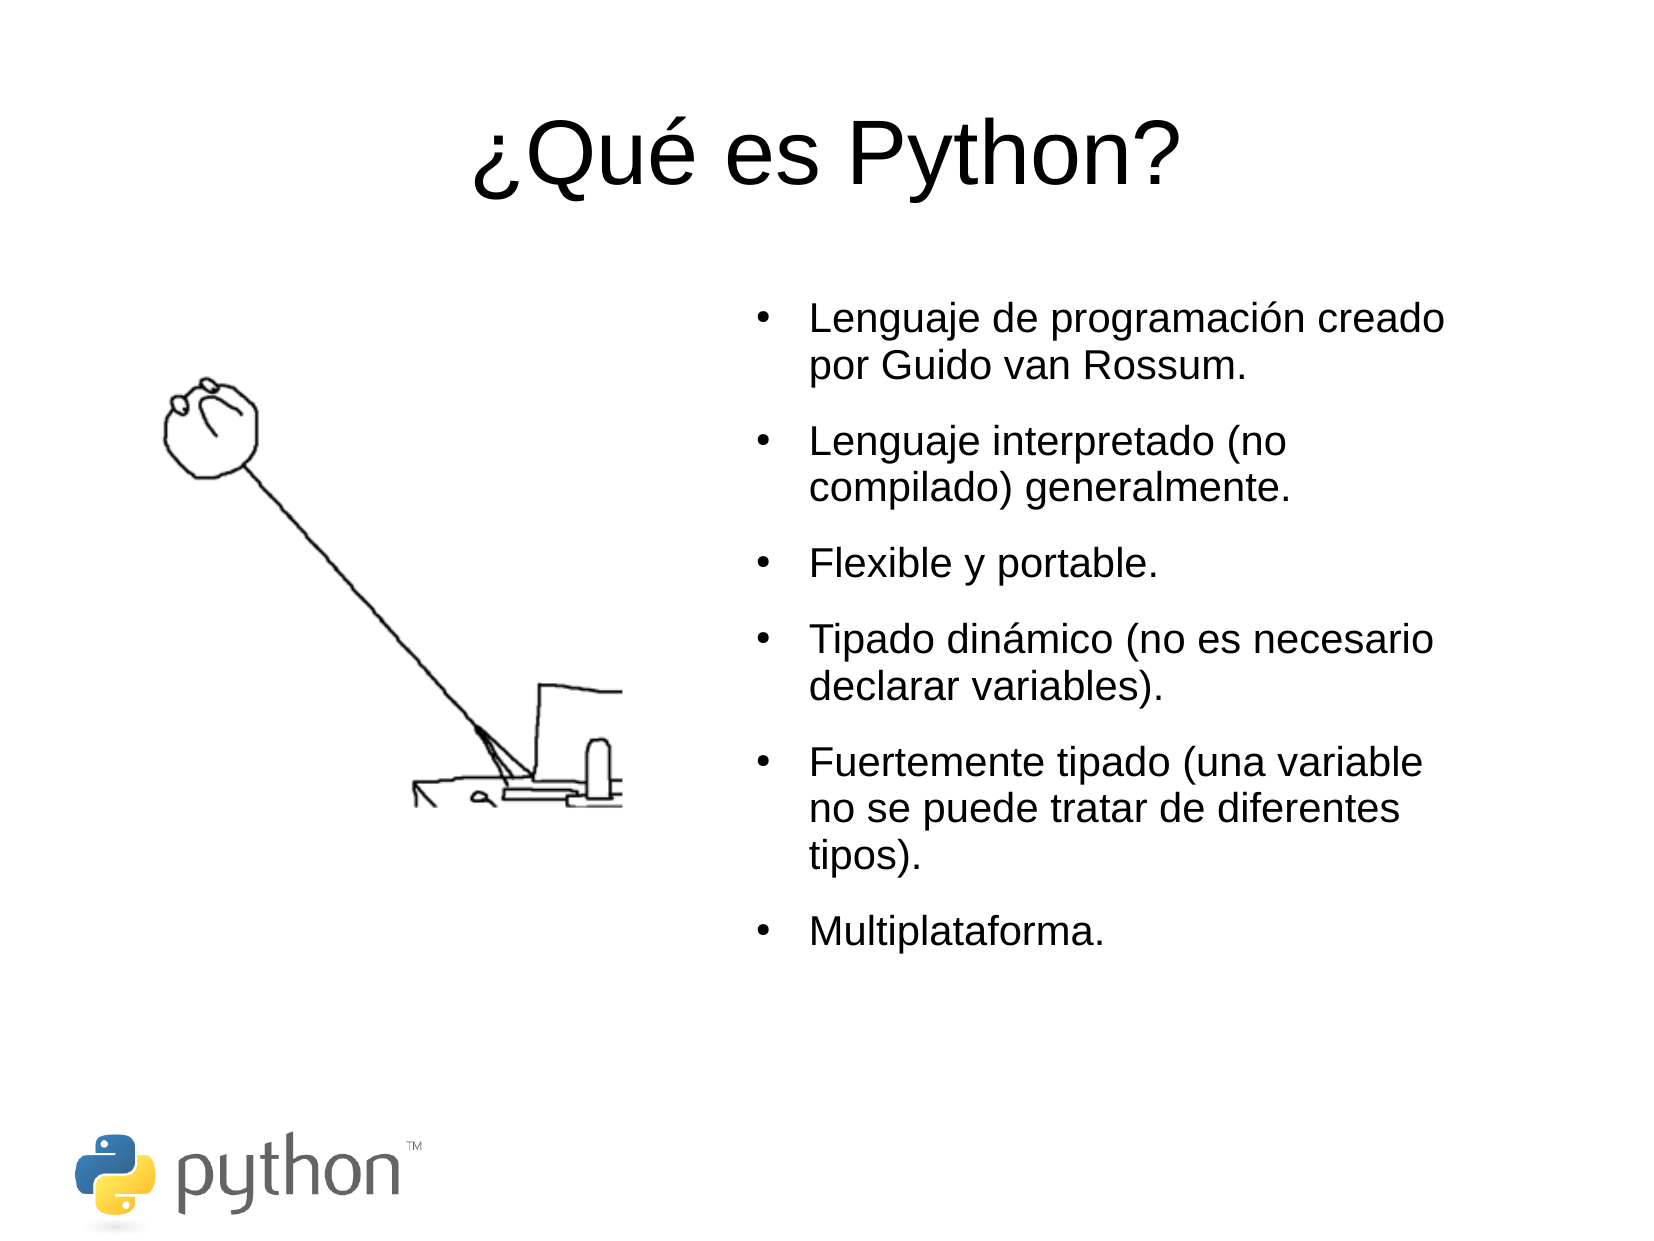

# ¿Qué es Python?
Lenguaje de programación creado por Guido van Rossum.
Lenguaje interpretado (no compilado) generalmente.
Flexible y portable.
Tipado dinámico (no es necesario declarar variables).
Fuertemente tipado (una variable no se puede tratar de diferentes tipos).
Multiplataforma.